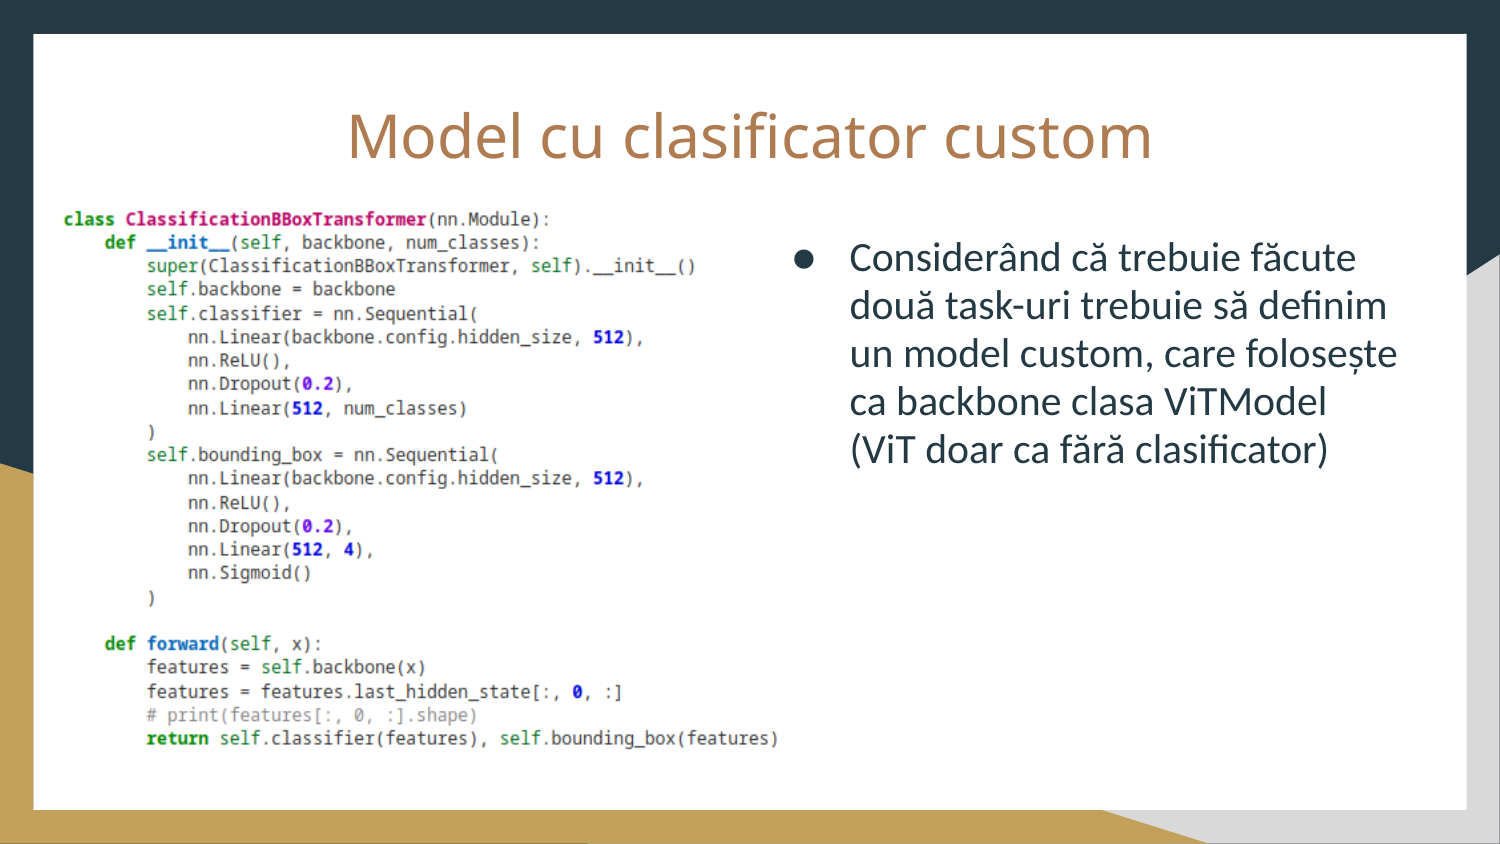

# Model cu clasificator custom
Considerând că trebuie făcute două task-uri trebuie să definim un model custom, care folosește ca backbone clasa ViTModel (ViT doar ca fără clasificator)